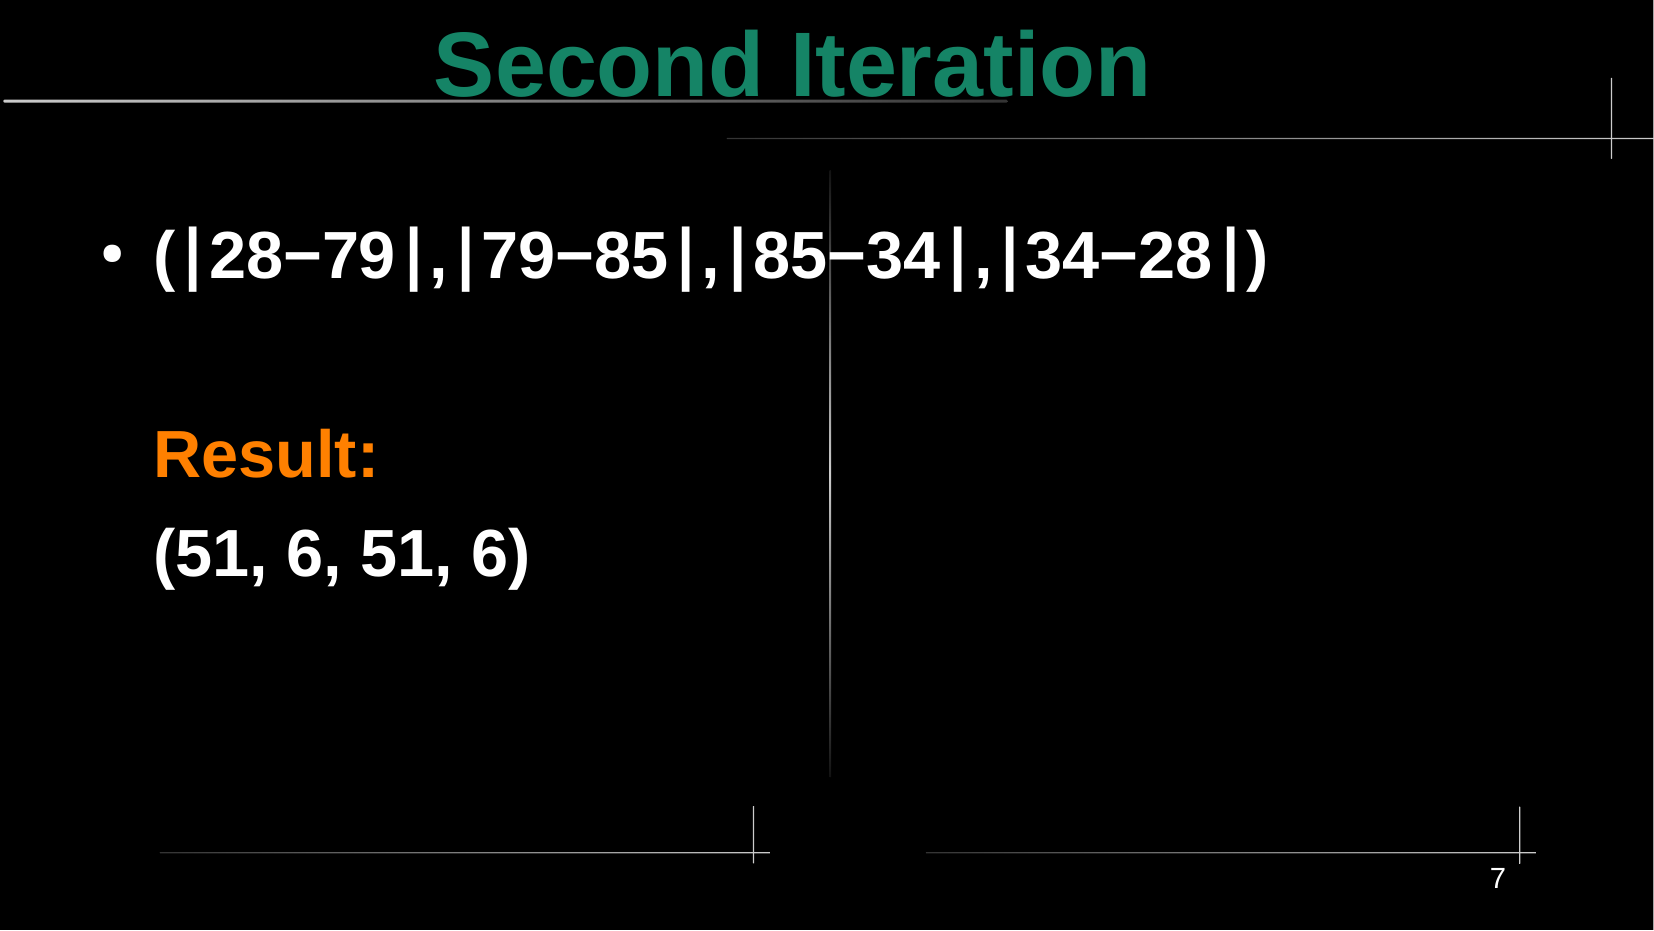

# Second Iteration
(∣28−79∣,∣79−85∣,∣85−34∣,∣34−28∣)
Result:
(51, 6, 51, 6)
7